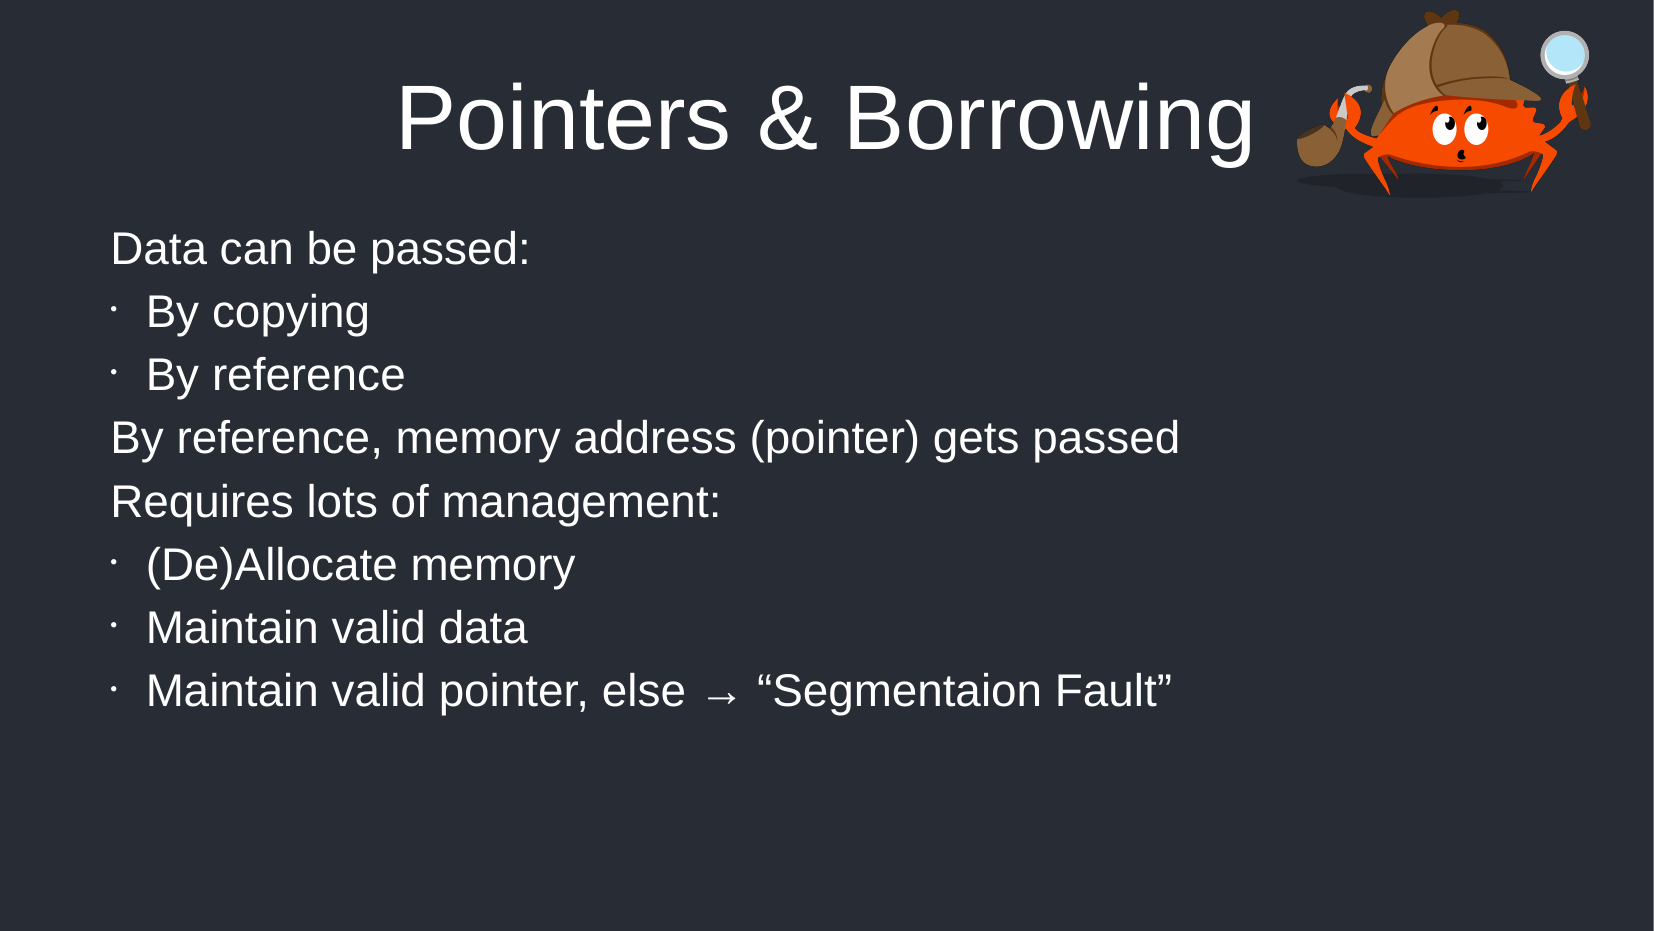

# Pointers & Borrowing
Data can be passed:
By copying
By reference
By reference, memory address (pointer) gets passed
Requires lots of management:
(De)Allocate memory
Maintain valid data
Maintain valid pointer, else → “Segmentaion Fault”